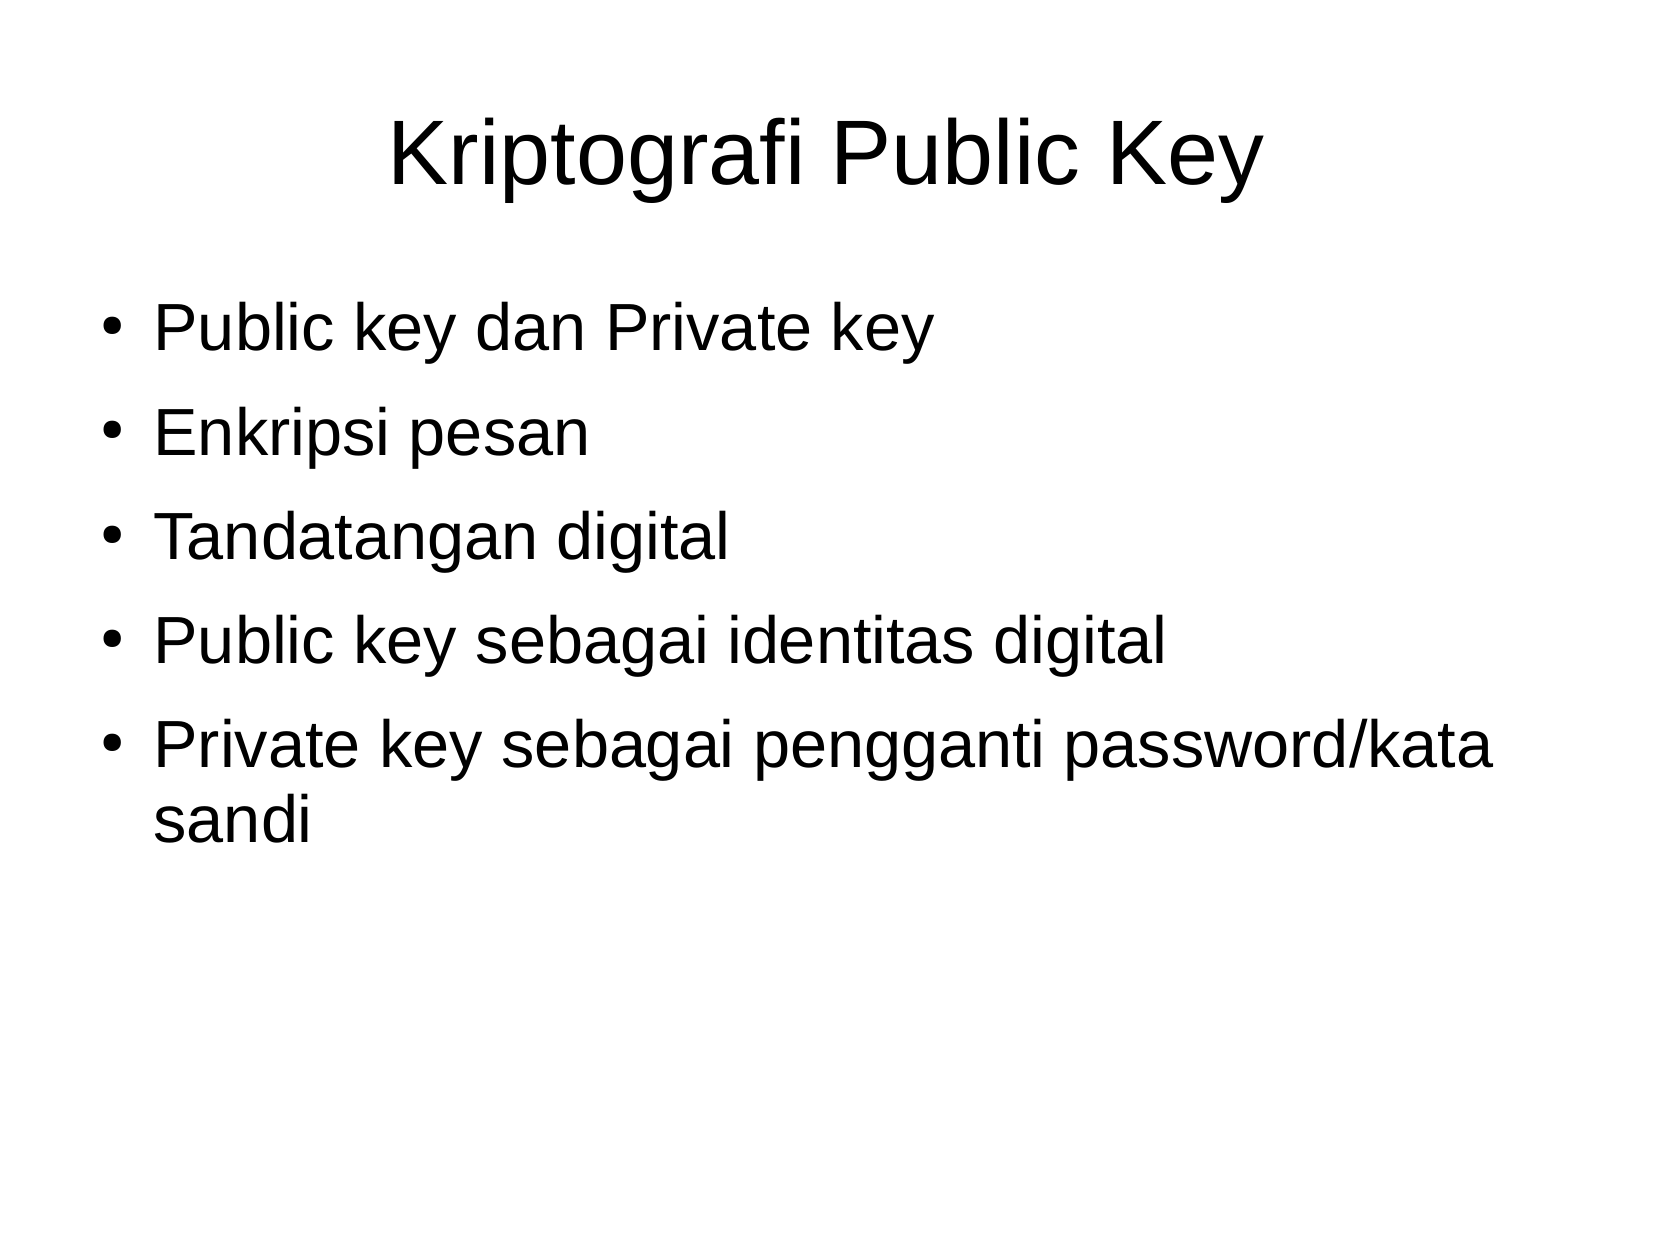

# Kriptografi Public Key
Public key dan Private key
Enkripsi pesan
Tandatangan digital
Public key sebagai identitas digital
Private key sebagai pengganti password/kata sandi